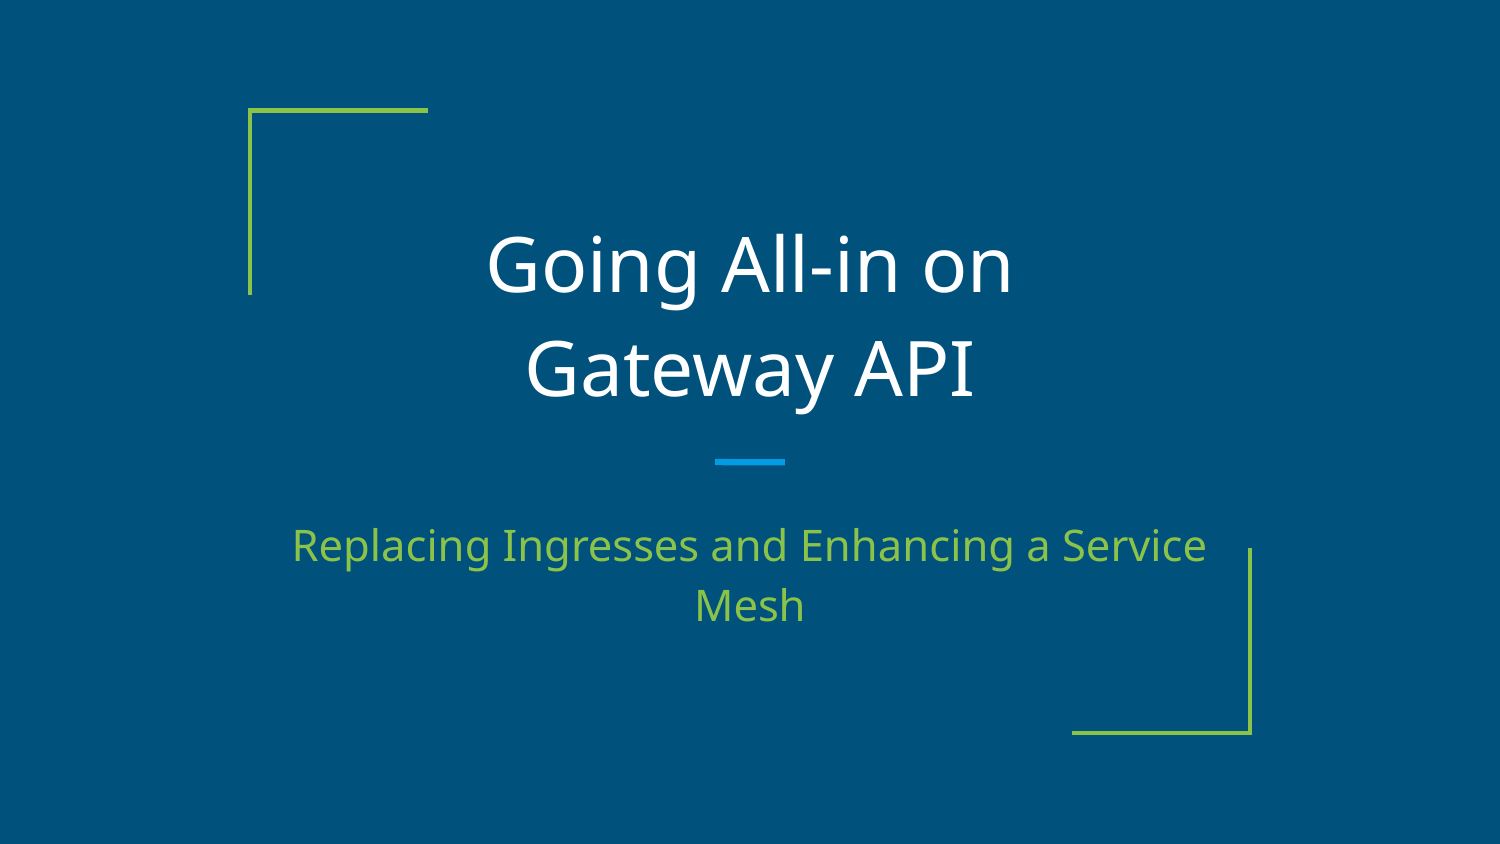

# Going All-in on Gateway API
Replacing Ingresses and Enhancing a Service Mesh